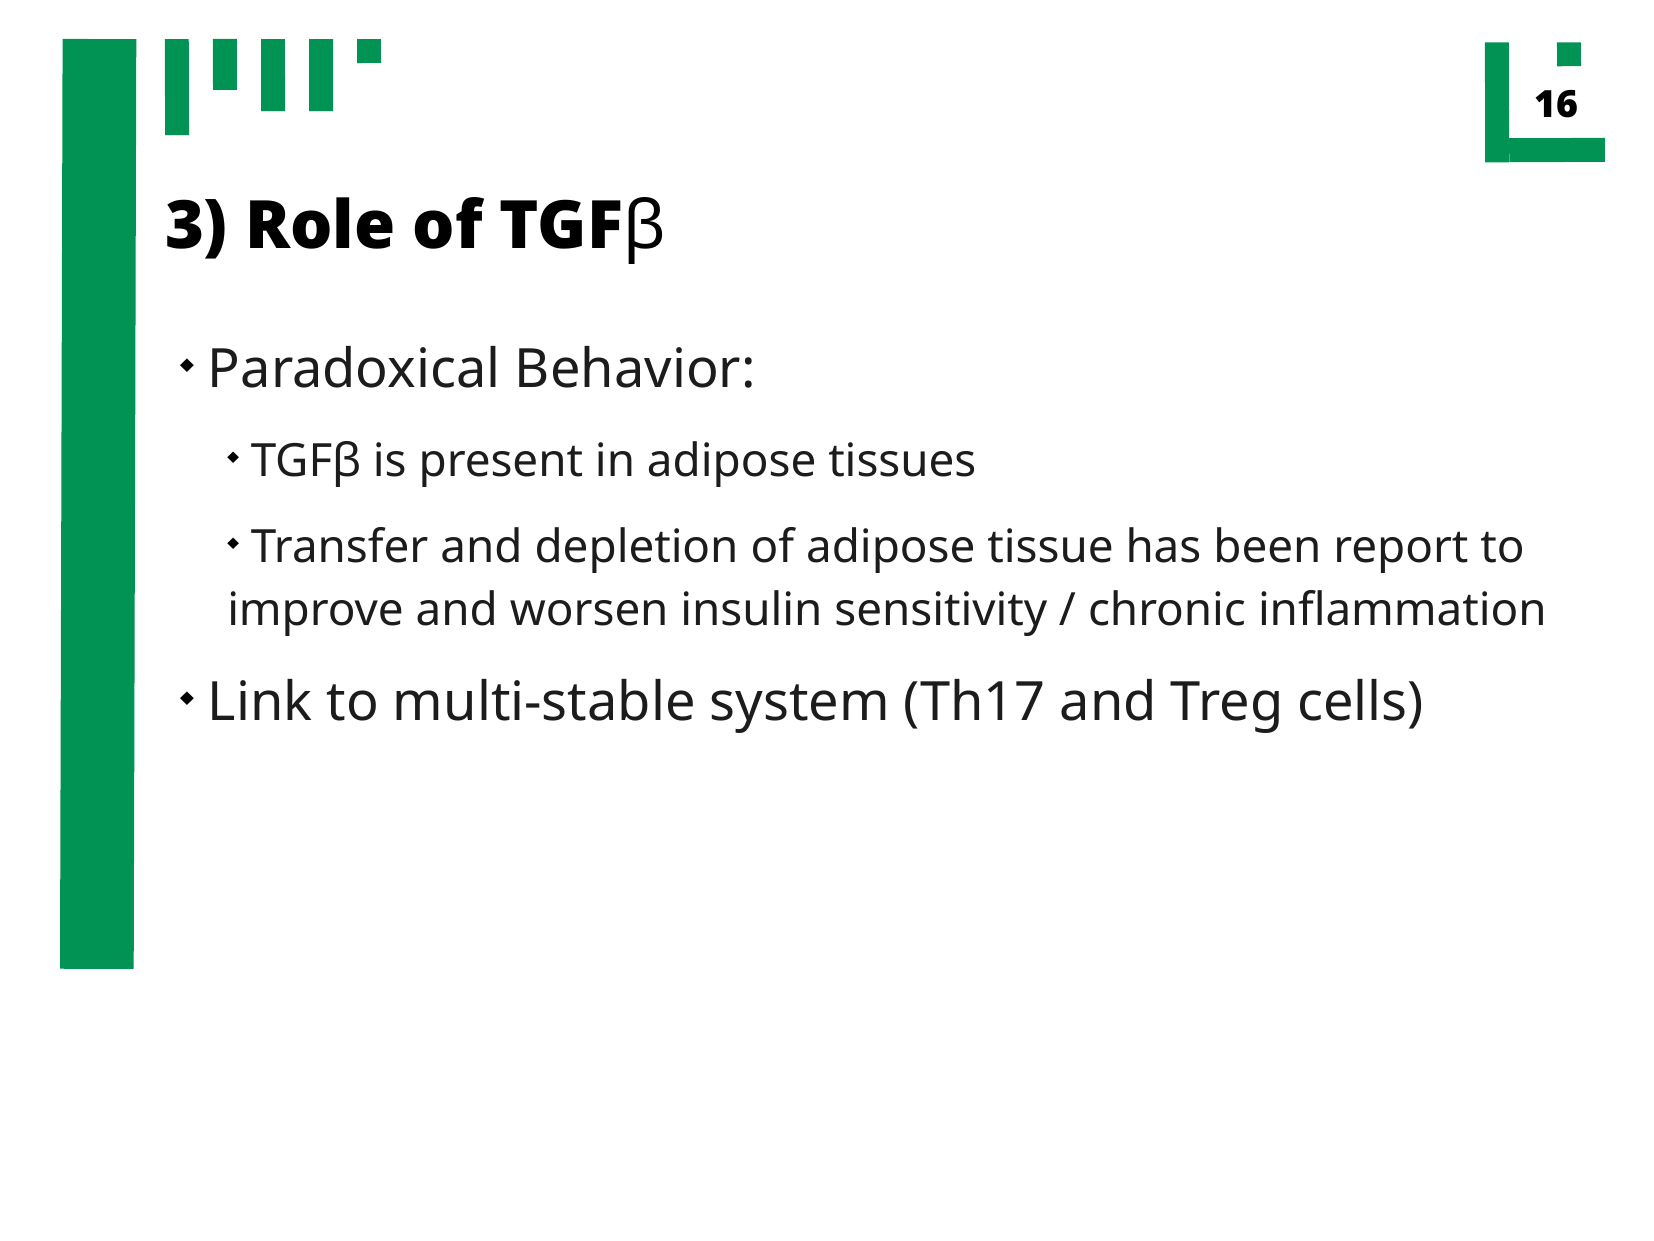

# 3) Role of TGFβ
 Paradoxical Behavior:
 TGFβ is present in adipose tissues
 Transfer and depletion of adipose tissue has been report to improve and worsen insulin sensitivity / chronic inflammation
 Link to multi-stable system (Th17 and Treg cells)